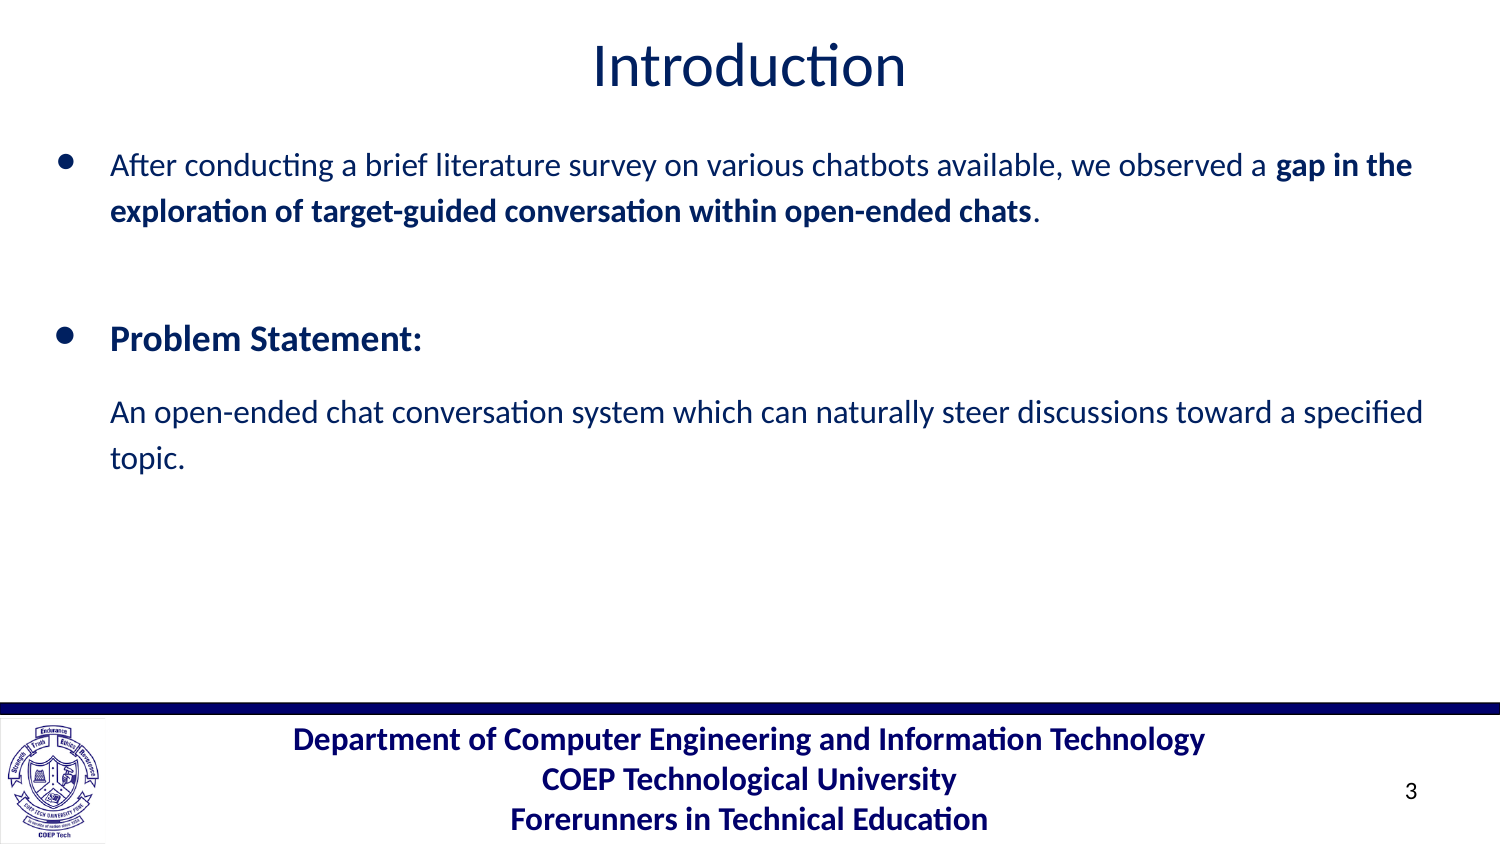

Introduction
After conducting a brief literature survey on various chatbots available, we observed a gap in the exploration of target-guided conversation within open-ended chats.
Problem Statement:
An open-ended chat conversation system which can naturally steer discussions toward a specified topic.
Department of Computer Engineering and Information Technology
COEP Technological University
Forerunners in Technical Education
3